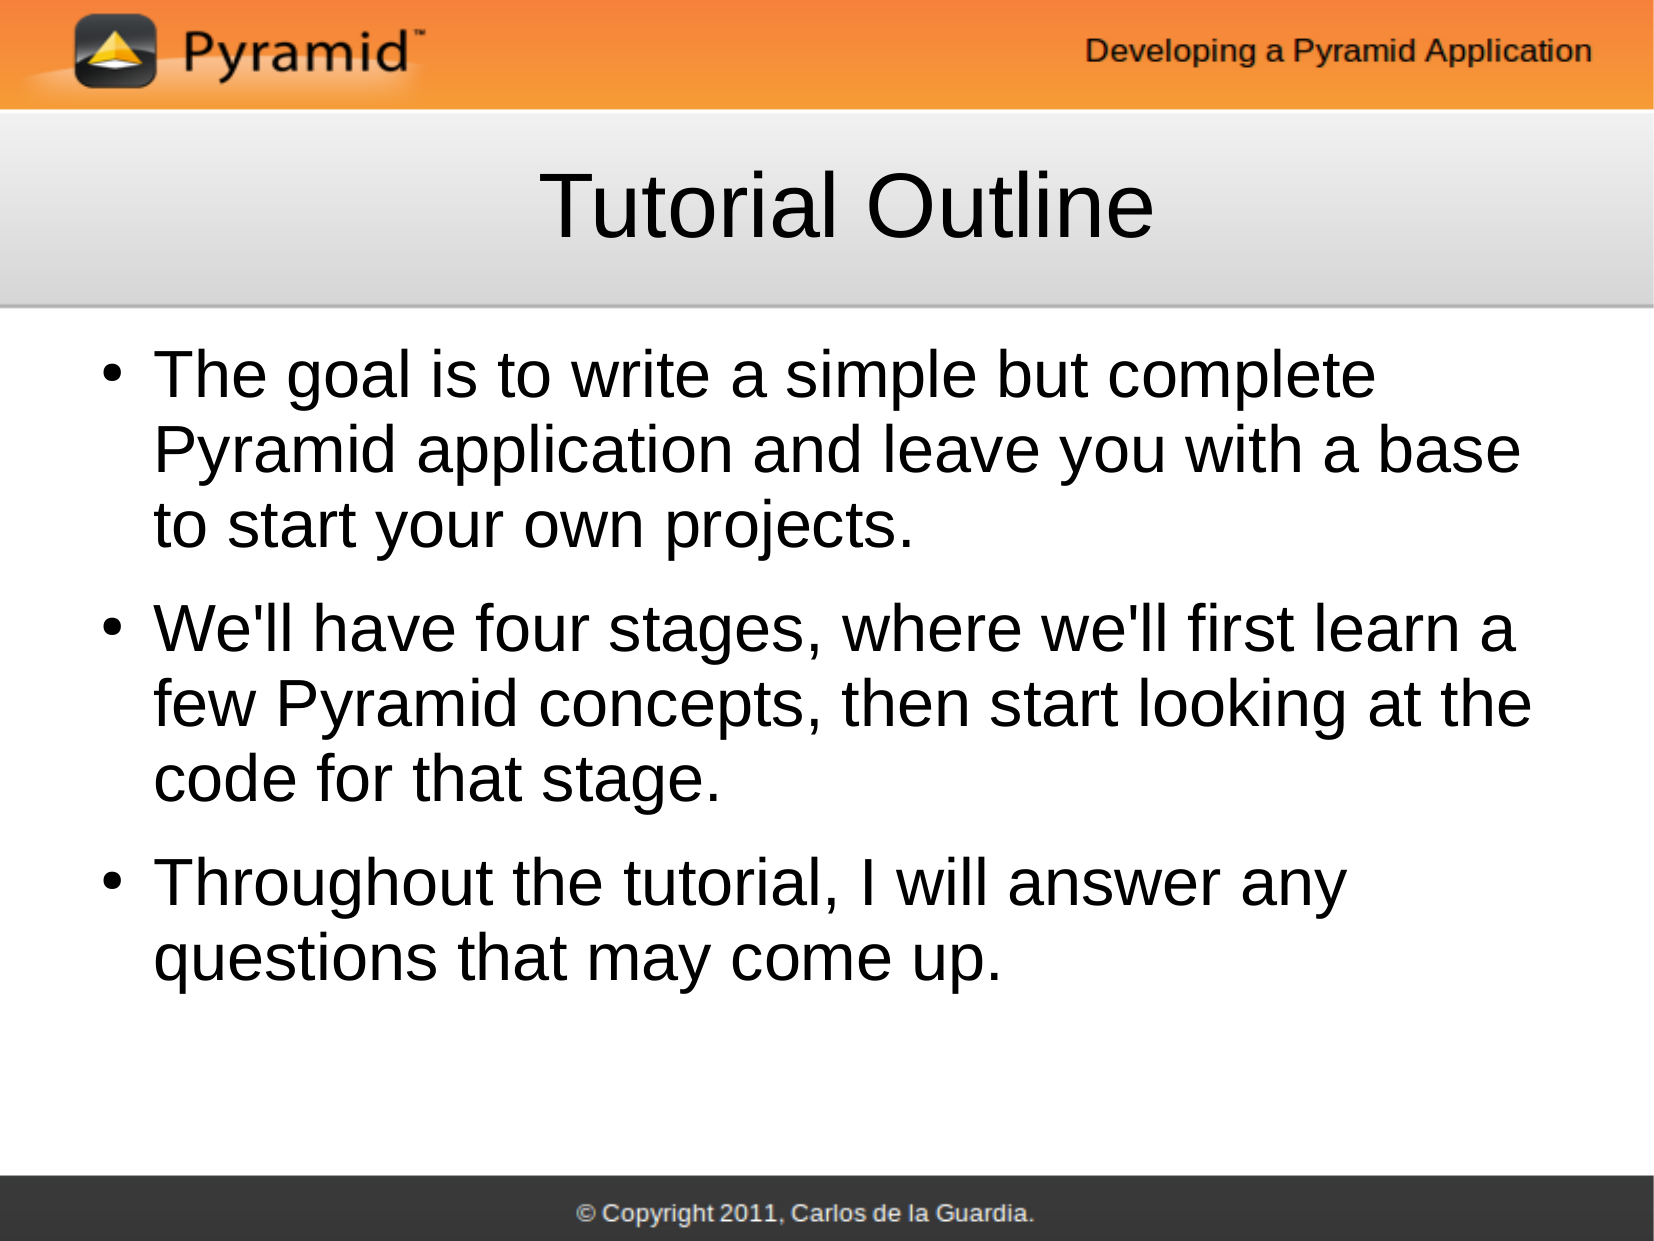

# Tutorial Outline
The goal is to write a simple but complete Pyramid application and leave you with a base to start your own projects.
We'll have four stages, where we'll first learn a few Pyramid concepts, then start looking at the code for that stage.
Throughout the tutorial, I will answer any questions that may come up.